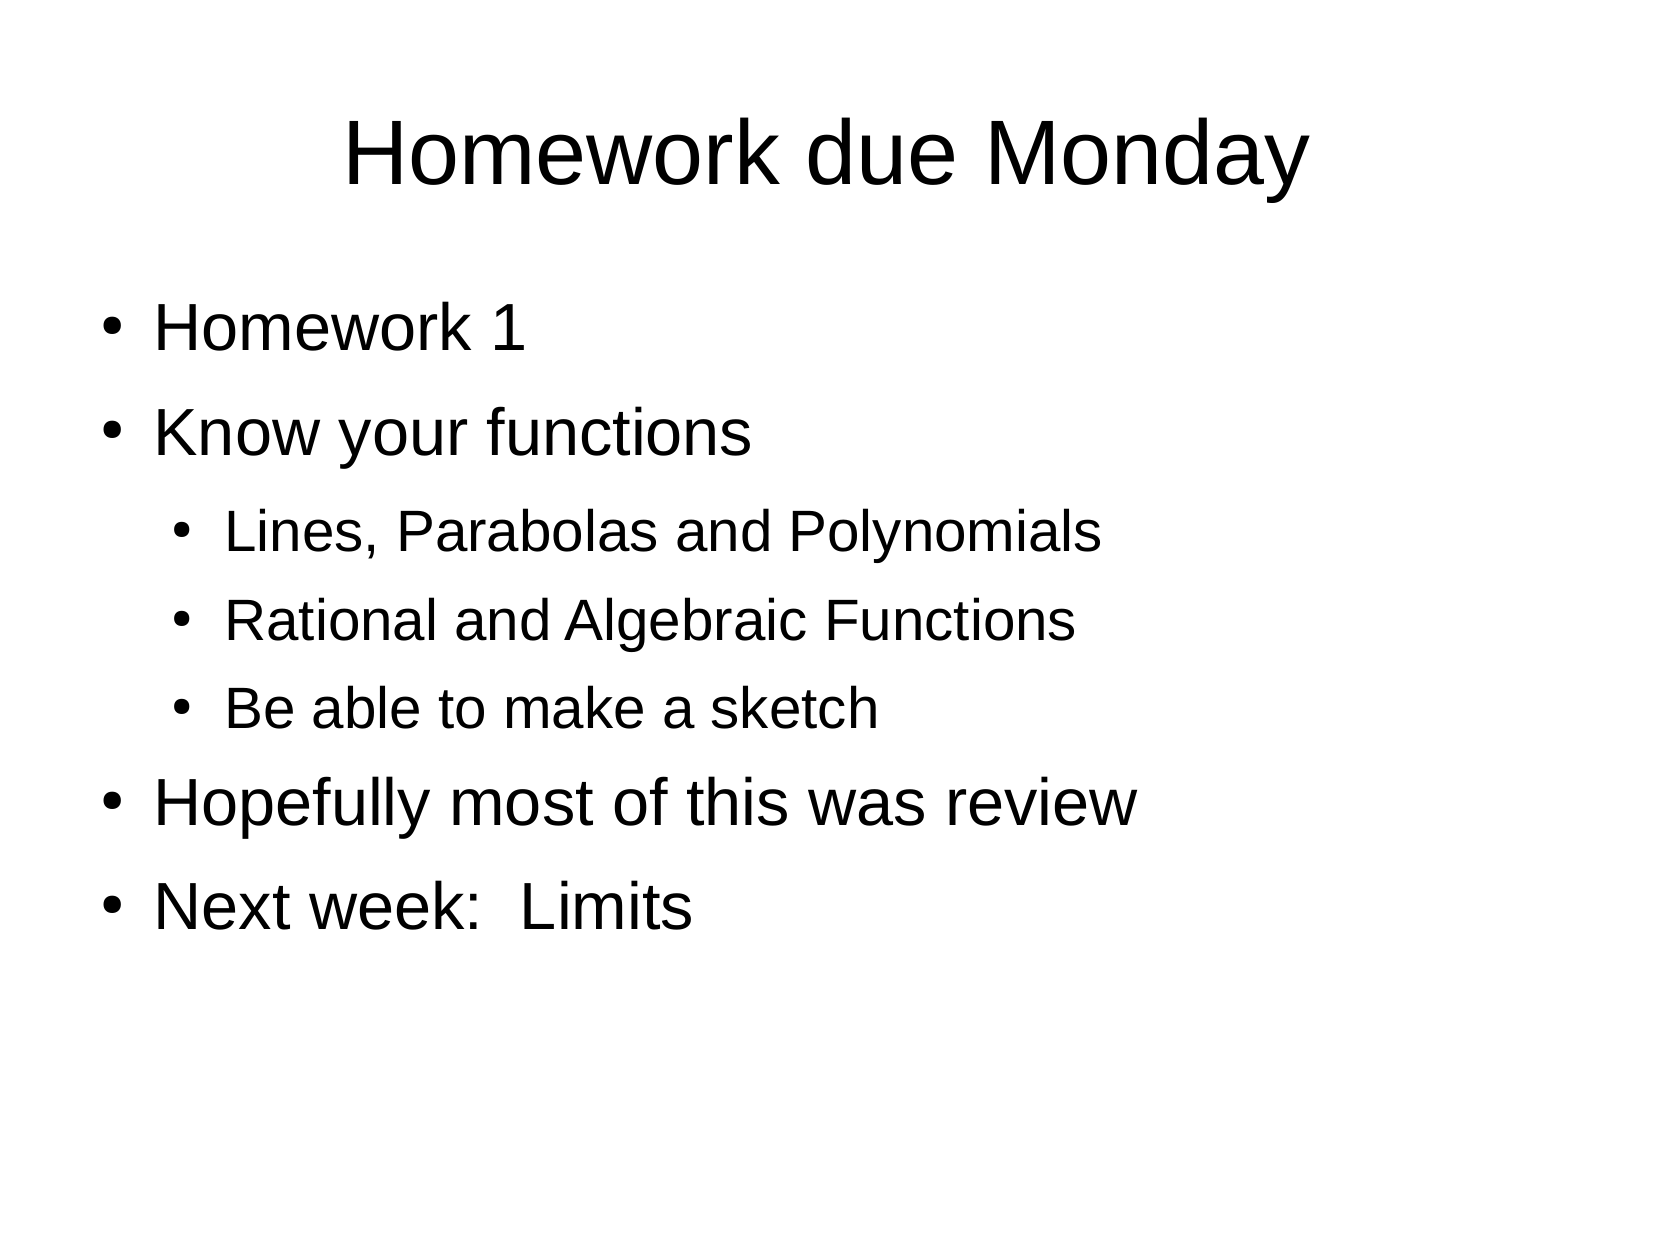

# Homework due Monday
Homework 1
Know your functions
Lines, Parabolas and Polynomials
Rational and Algebraic Functions
Be able to make a sketch
Hopefully most of this was review
Next week: Limits